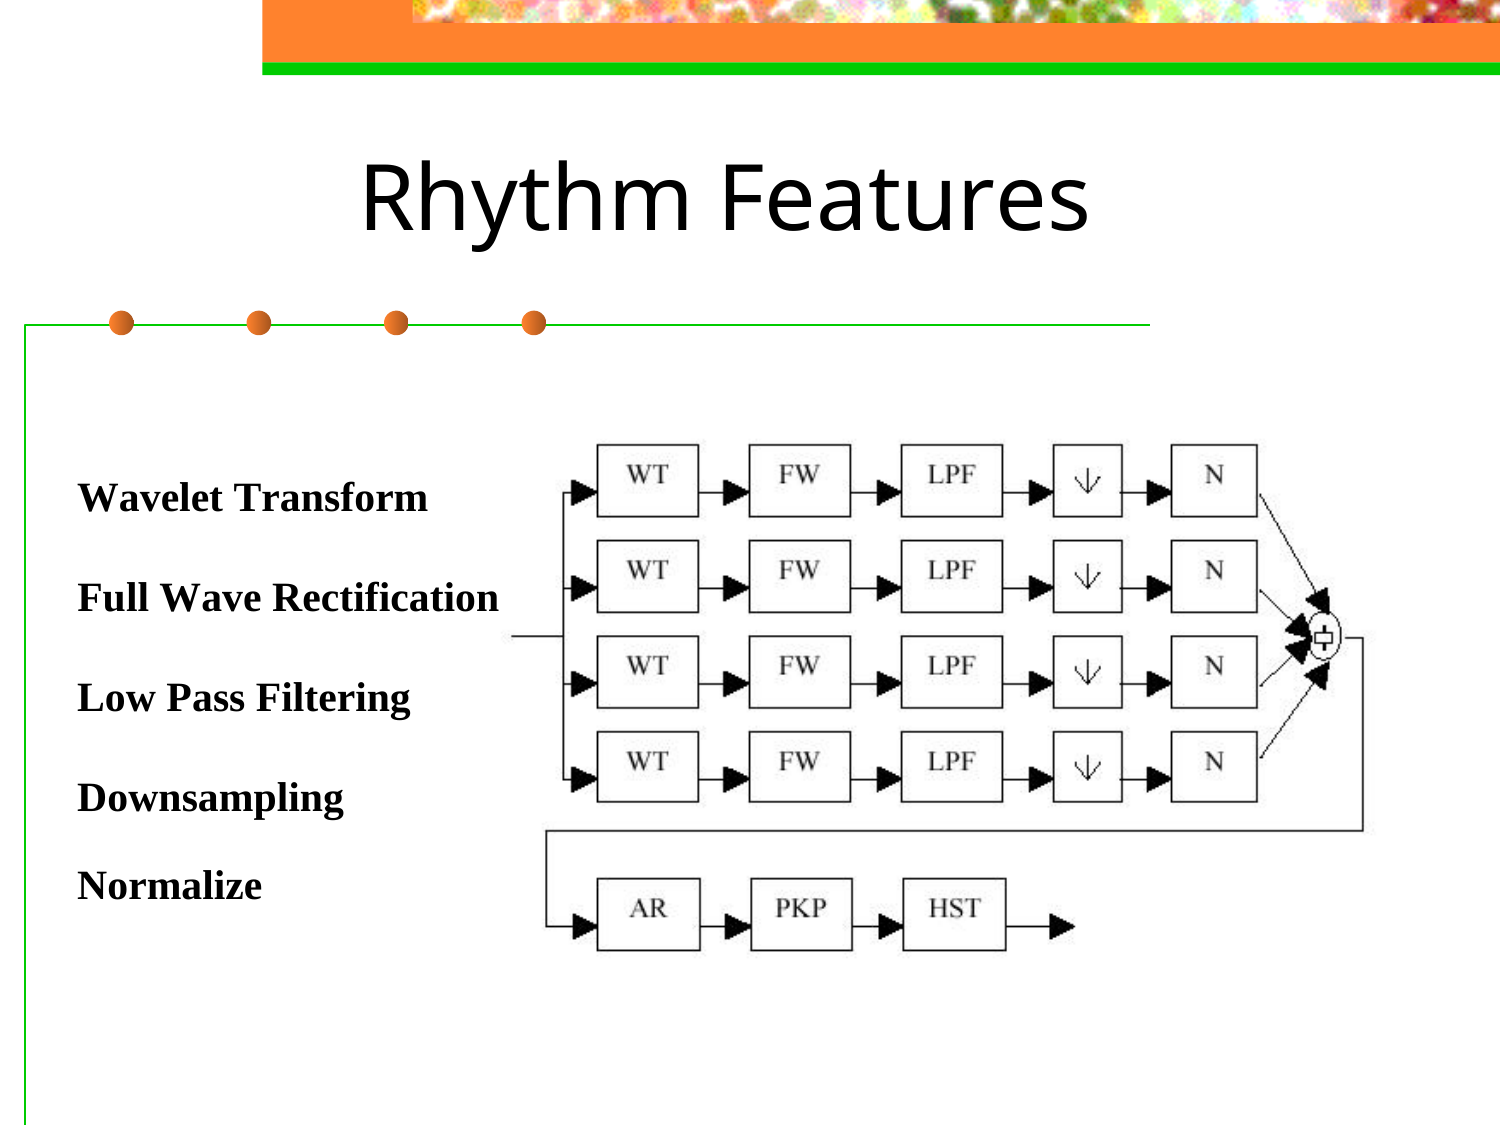

# Rhythm Features
Wavelet Transform
Full Wave Rectification
Low Pass Filtering
Downsampling
Normalize